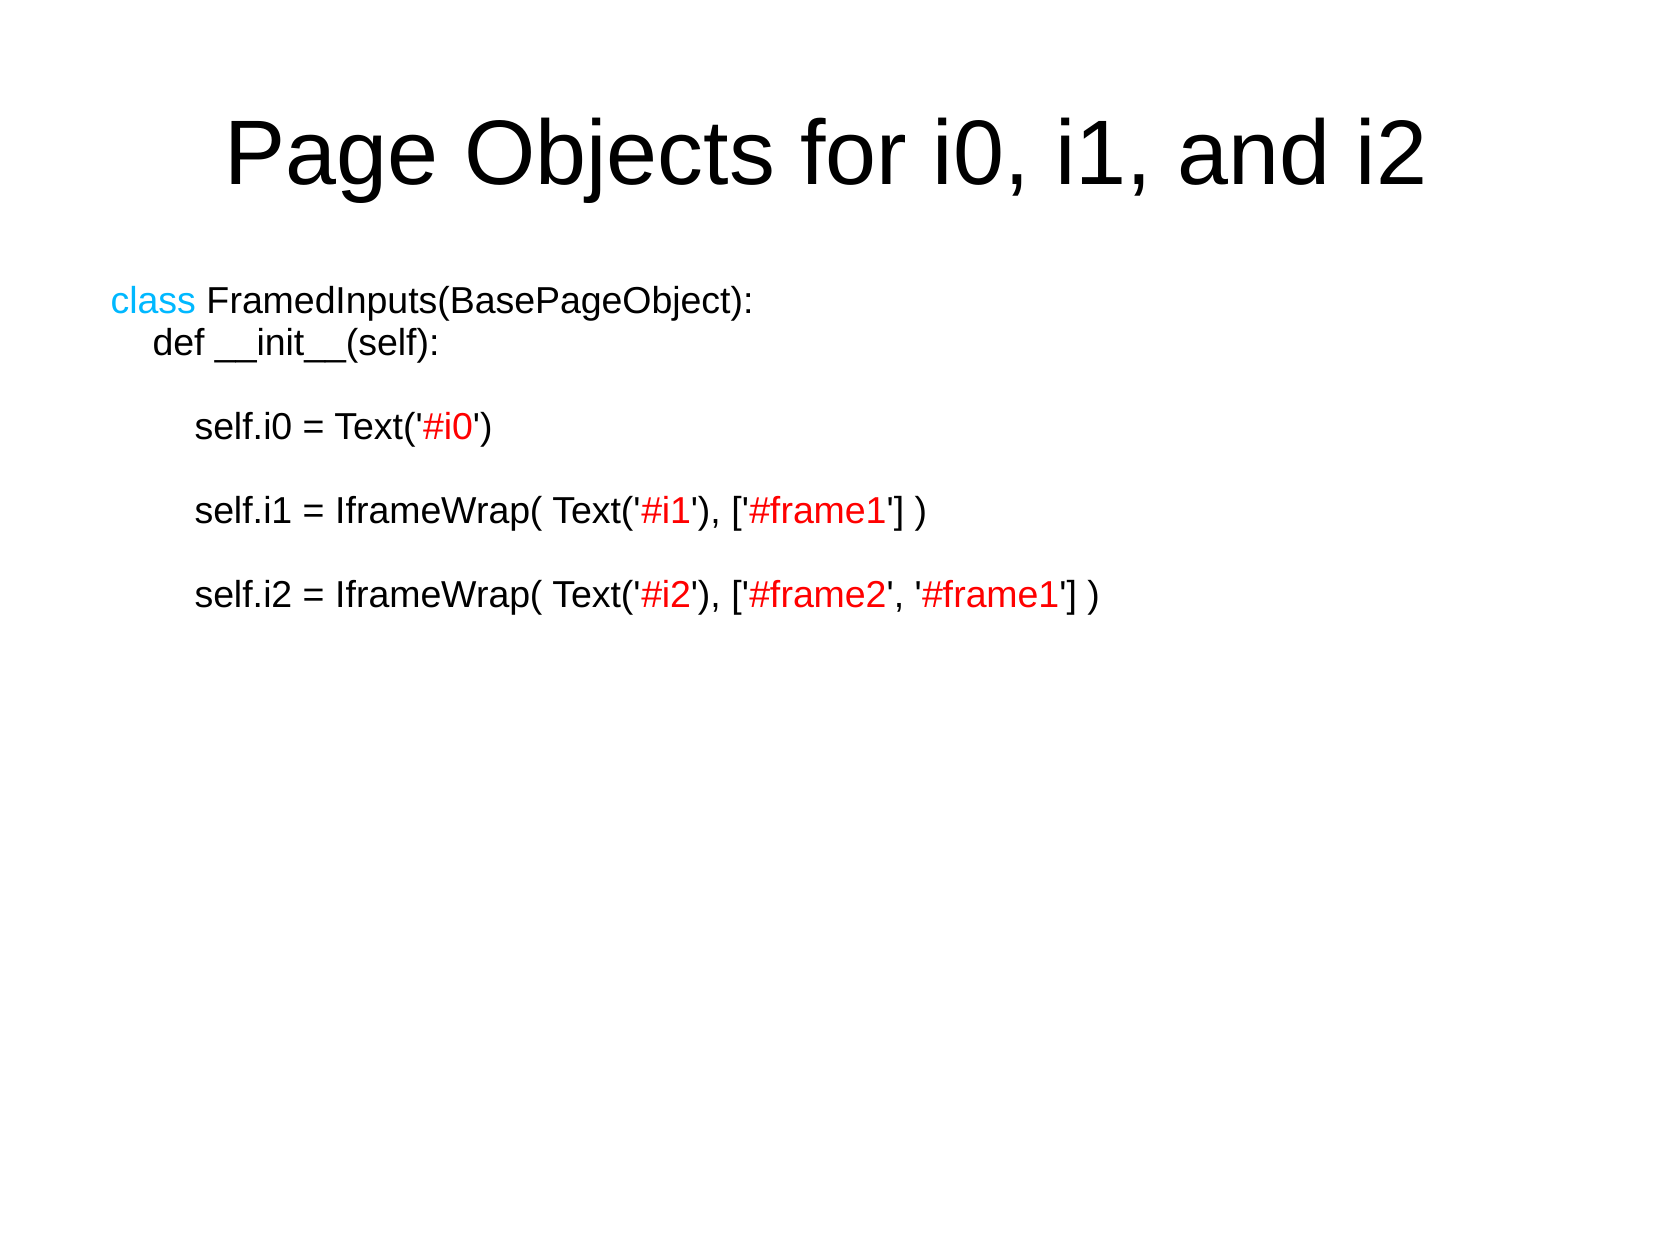

# Page Objects for i0, i1, and i2
class FramedInputs(BasePageObject):
 def __init__(self):
 self.i0 = Text('#i0')
 self.i1 = IframeWrap( Text('#i1'), ['#frame1'] )
 self.i2 = IframeWrap( Text('#i2'), ['#frame2', '#frame1'] )